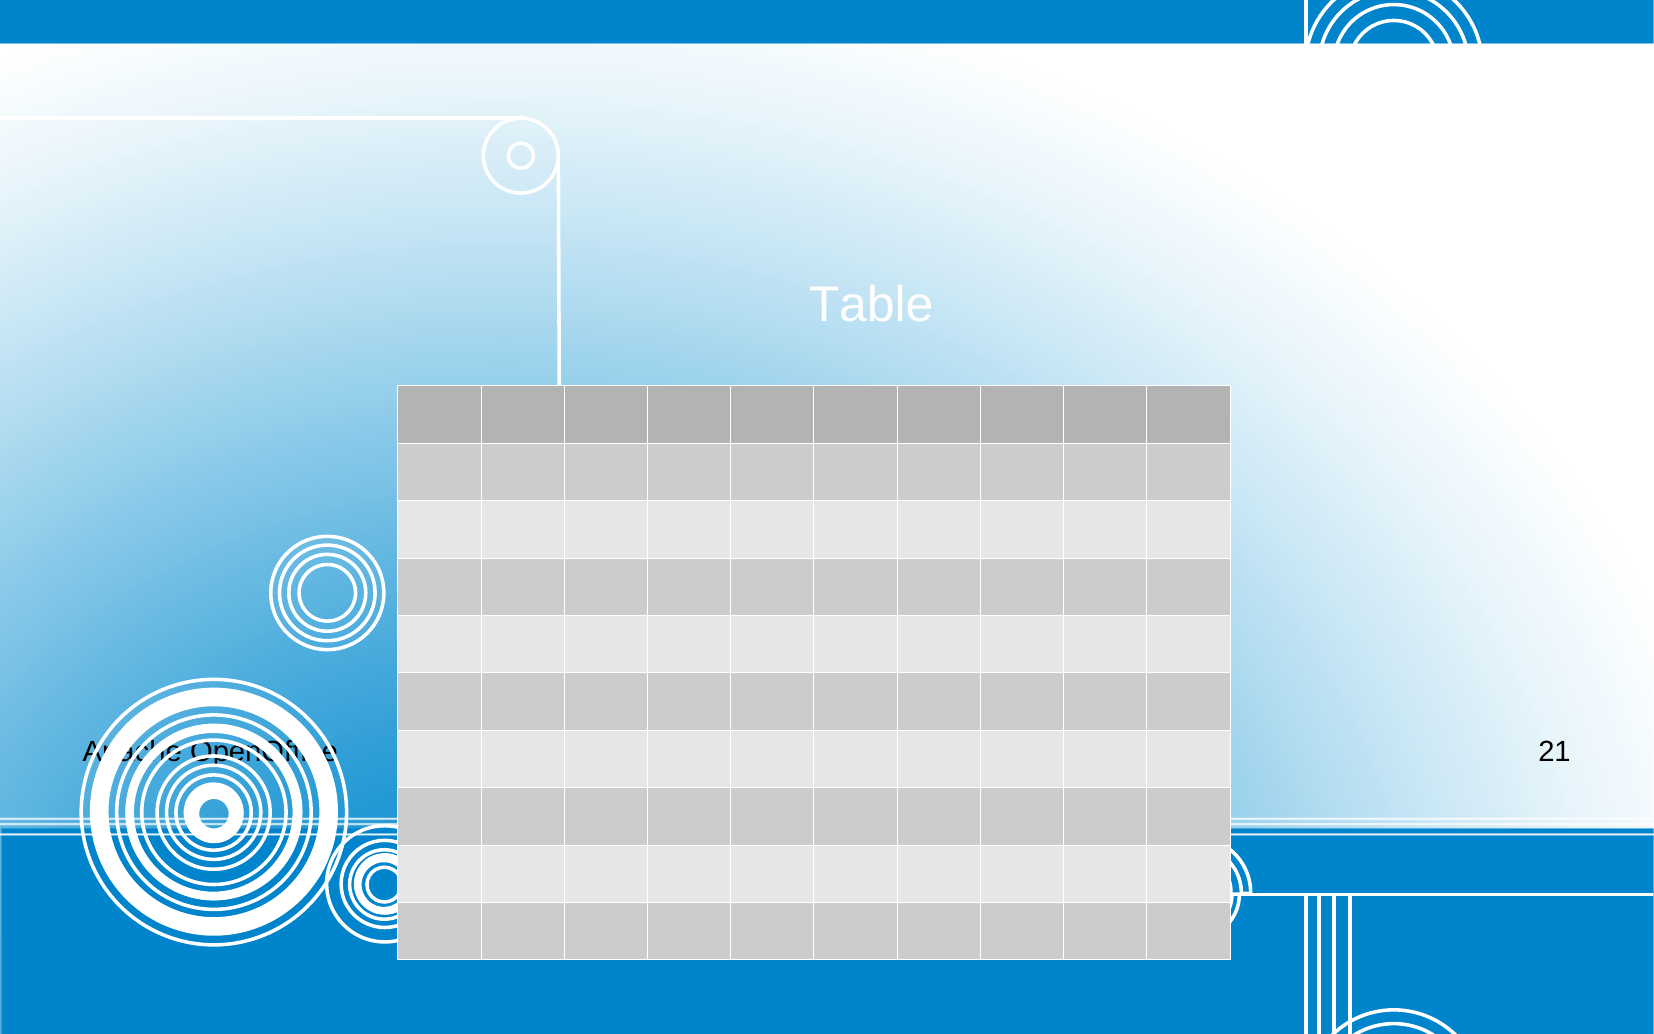

# Table
| | | | | | | | | | |
| --- | --- | --- | --- | --- | --- | --- | --- | --- | --- |
| | | | | | | | | | |
| | | | | | | | | | |
| | | | | | | | | | |
| | | | | | | | | | |
| | | | | | | | | | |
| | | | | | | | | | |
| | | | | | | | | | |
| | | | | | | | | | |
| | | | | | | | | | |
Apache OpenOffice
Apache OpenOffice
21